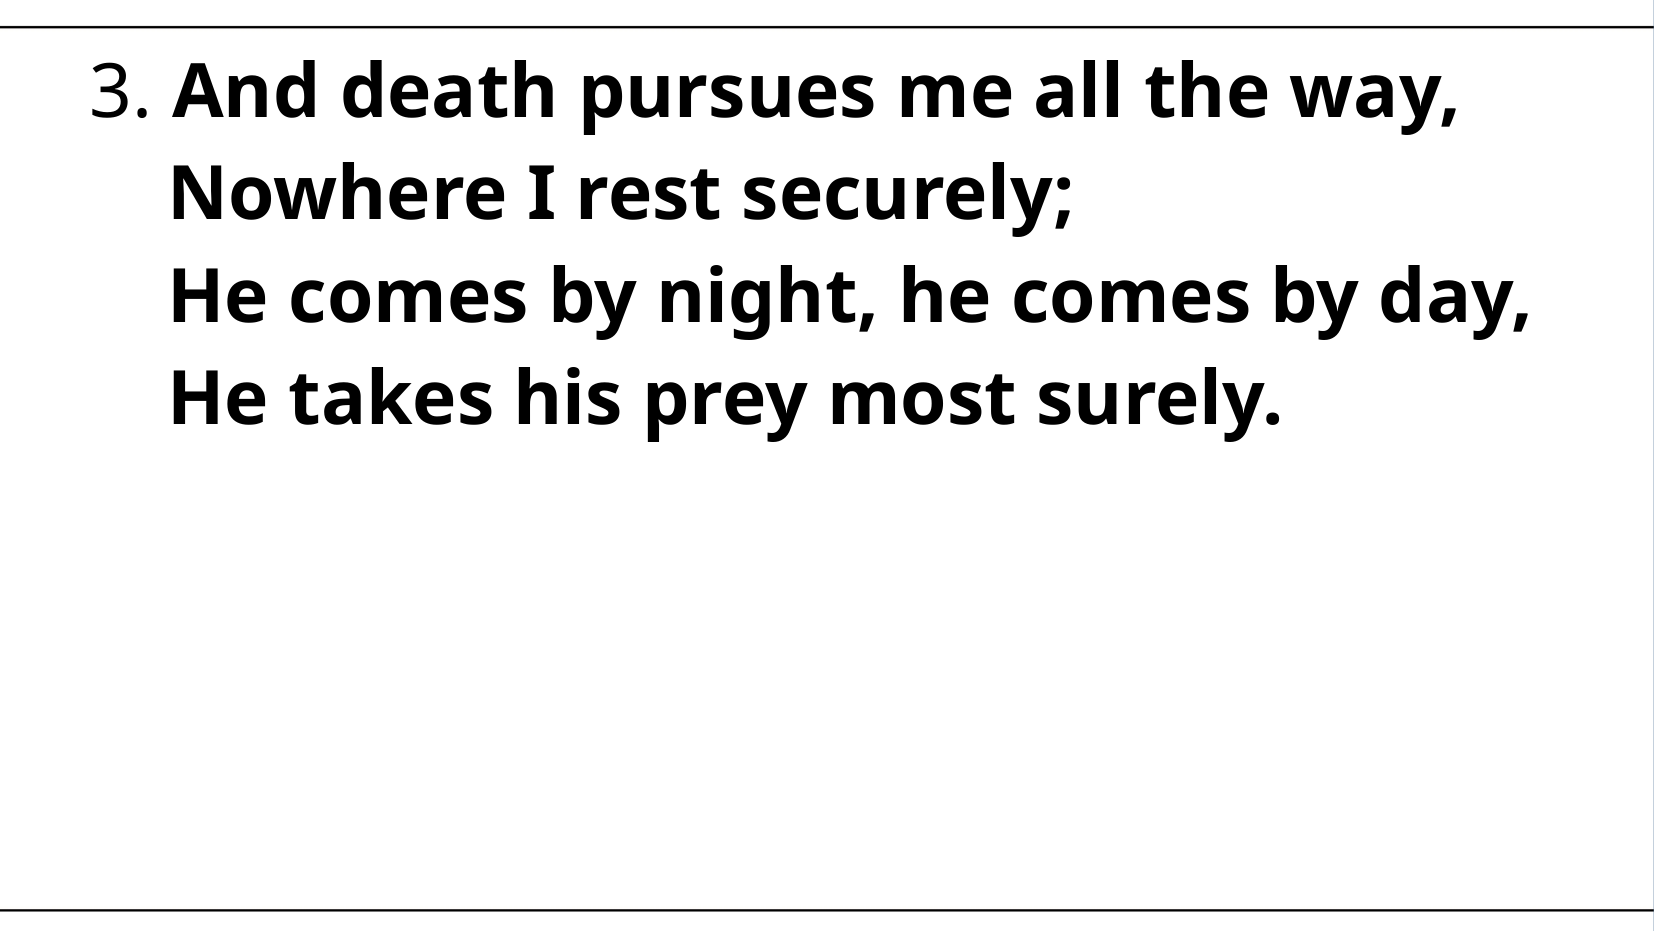

3. And death pursues me all the way,
 Nowhere I rest securely;
 He comes by night, he comes by day,
 He takes his prey most surely.